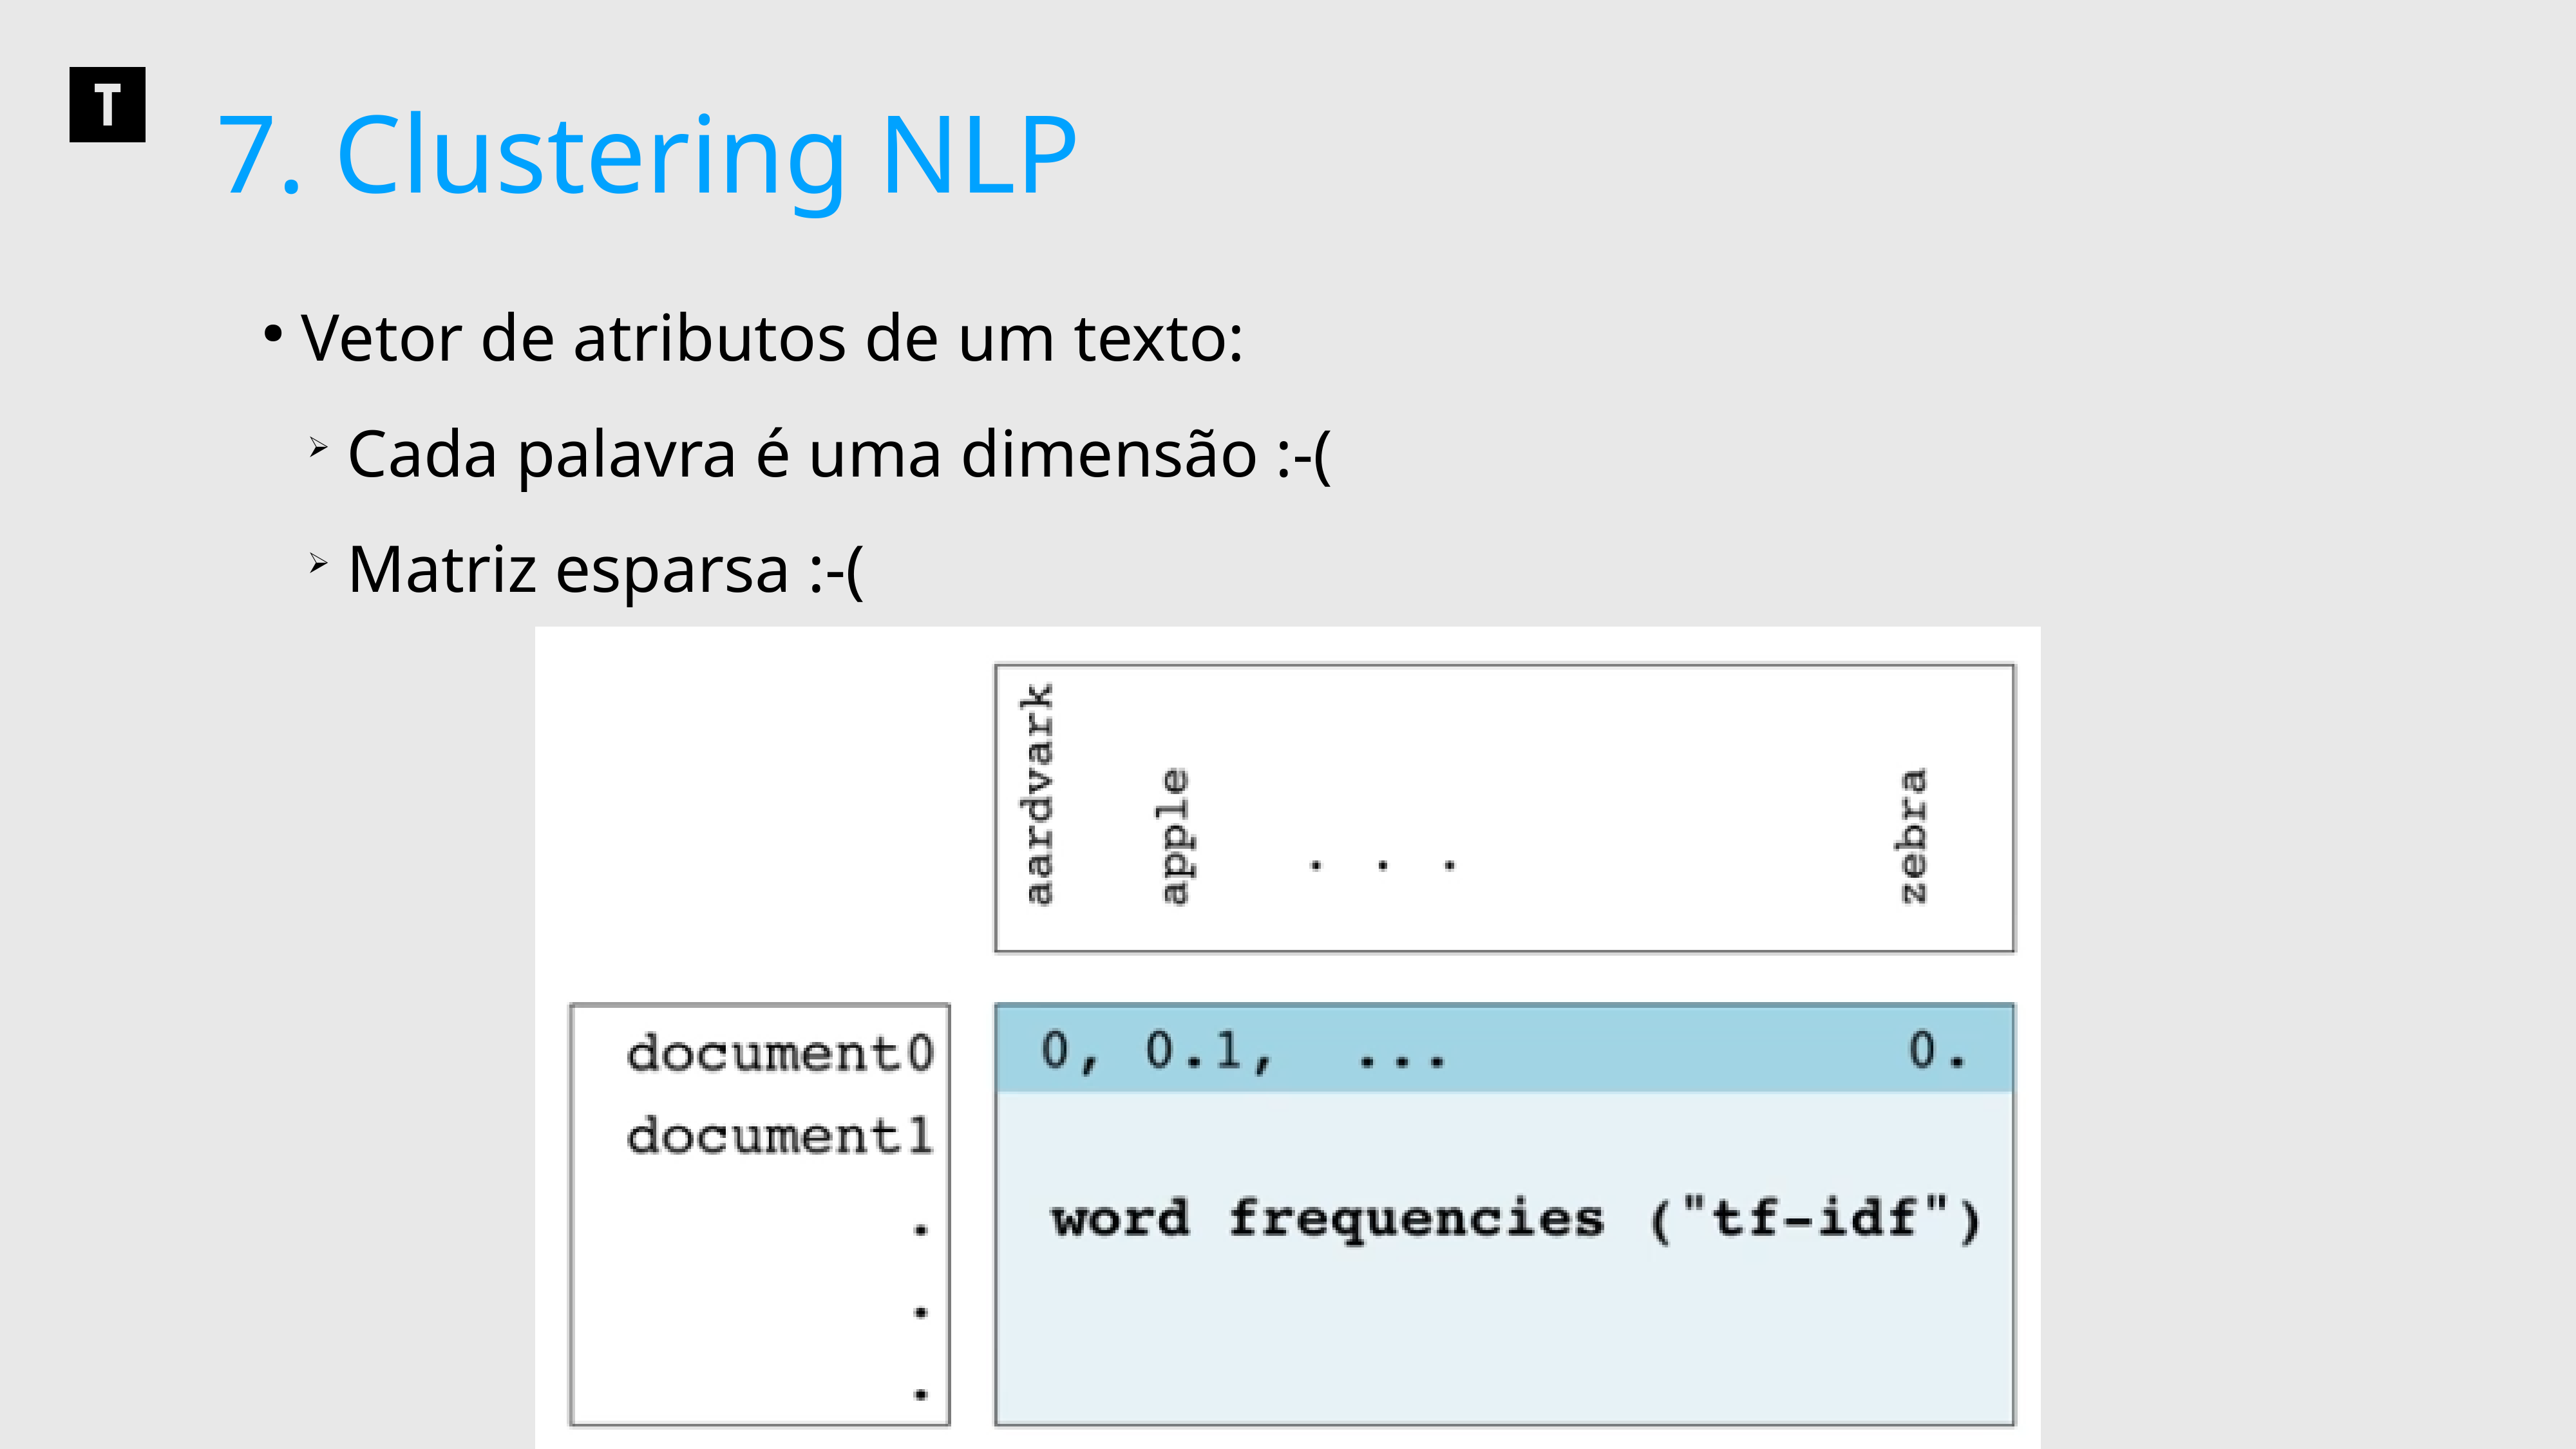

7. Clustering NLP
 Vetor de atributos de um texto:
 Cada palavra é uma dimensão :-(
 Matriz esparsa :-(